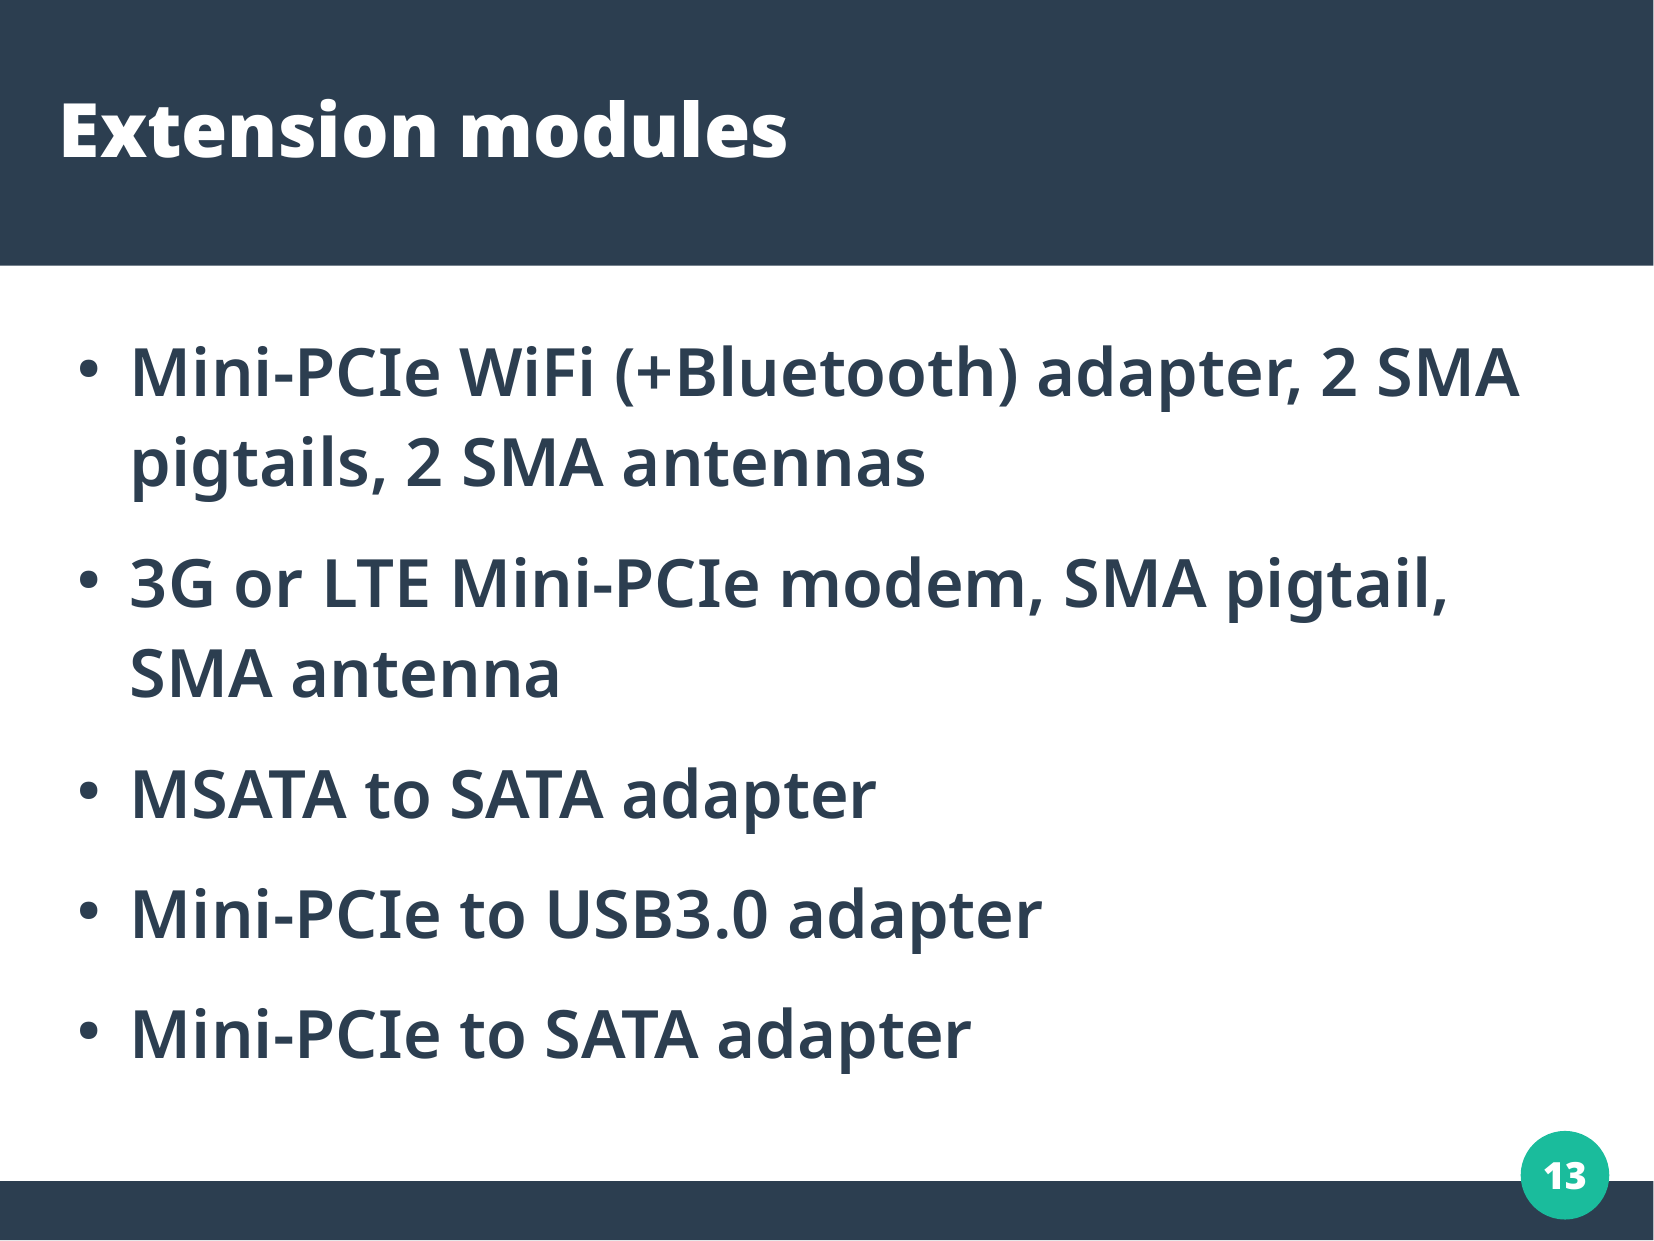

# Extension modules
Mini-PCIe WiFi (+Bluetooth) adapter, 2 SMA pigtails, 2 SMA antennas
3G or LTE Mini-PCIe modem, SMA pigtail, SMA antenna
MSATA to SATA adapter
Mini-PCIe to USB3.0 adapter
Mini-PCIe to SATA adapter
13